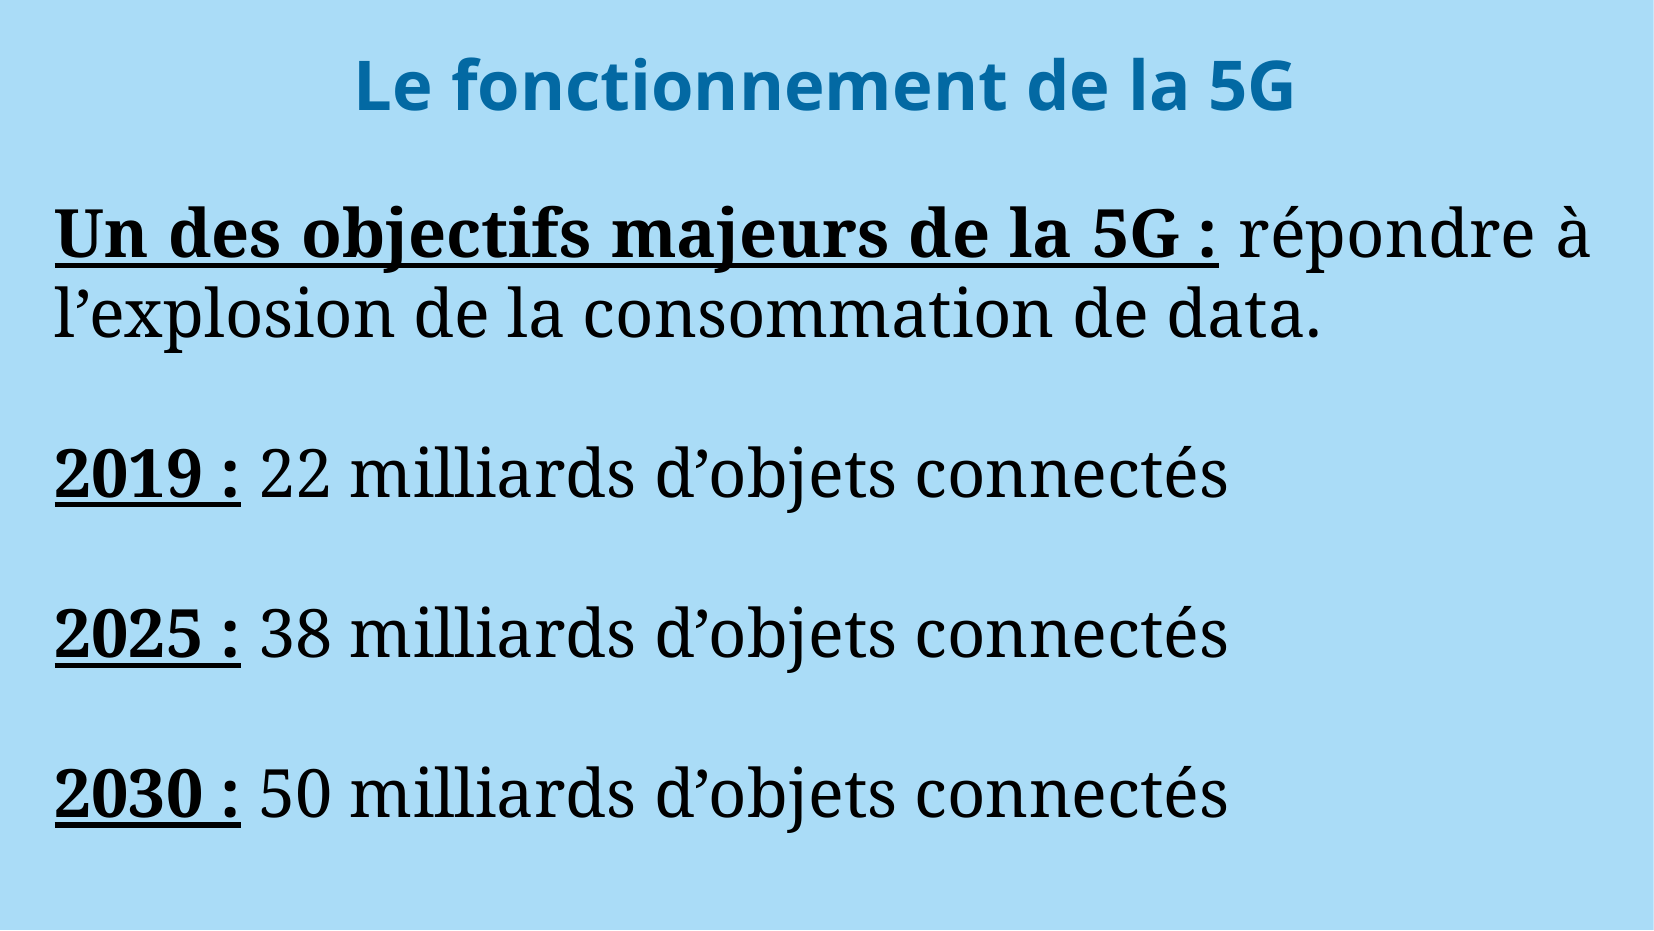

# Le fonctionnement de la 5G
Un des objectifs majeurs de la 5G : répondre à l’explosion de la consommation de data.
2019 : 22 milliards d’objets connectés
2025 : 38 milliards d’objets connectés
2030 : 50 milliards d’objets connectés